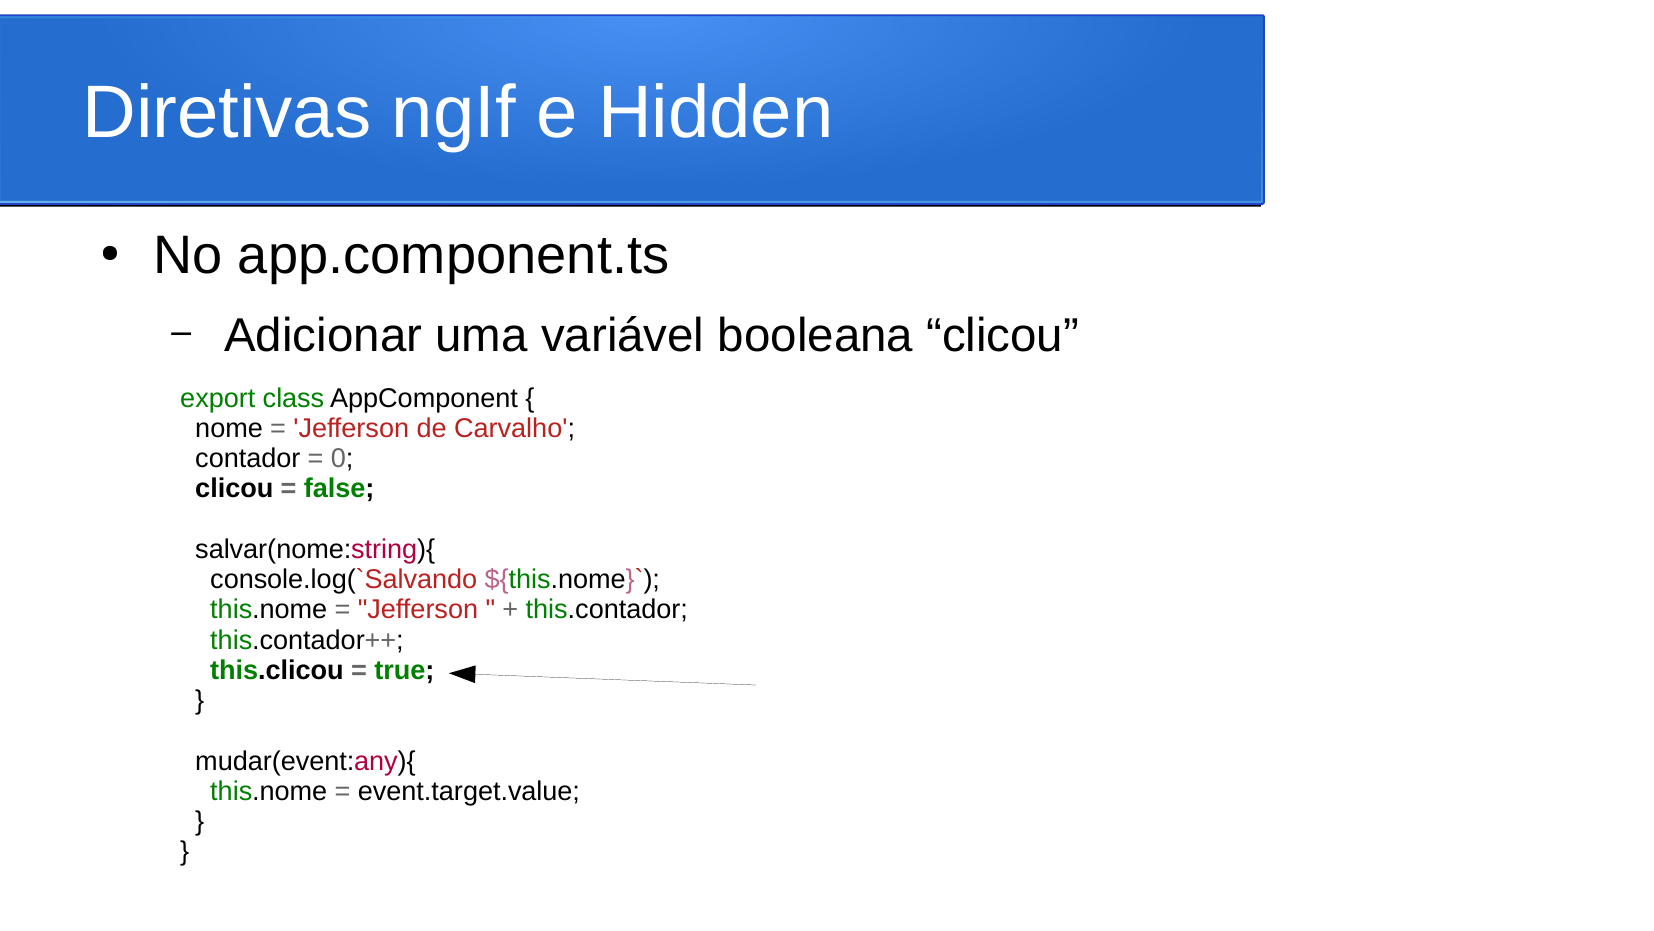

# Diretivas ngIf e Hidden
No app.component.ts
Adicionar uma variável booleana “clicou”
export class AppComponent {
 nome = 'Jefferson de Carvalho';
 contador = 0;
 clicou = false;
 salvar(nome:string){
 console.log(`Salvando ${this.nome}`);
 this.nome = "Jefferson " + this.contador;
 this.contador++;
 this.clicou = true;
 }
 mudar(event:any){
 this.nome = event.target.value;
 }
}